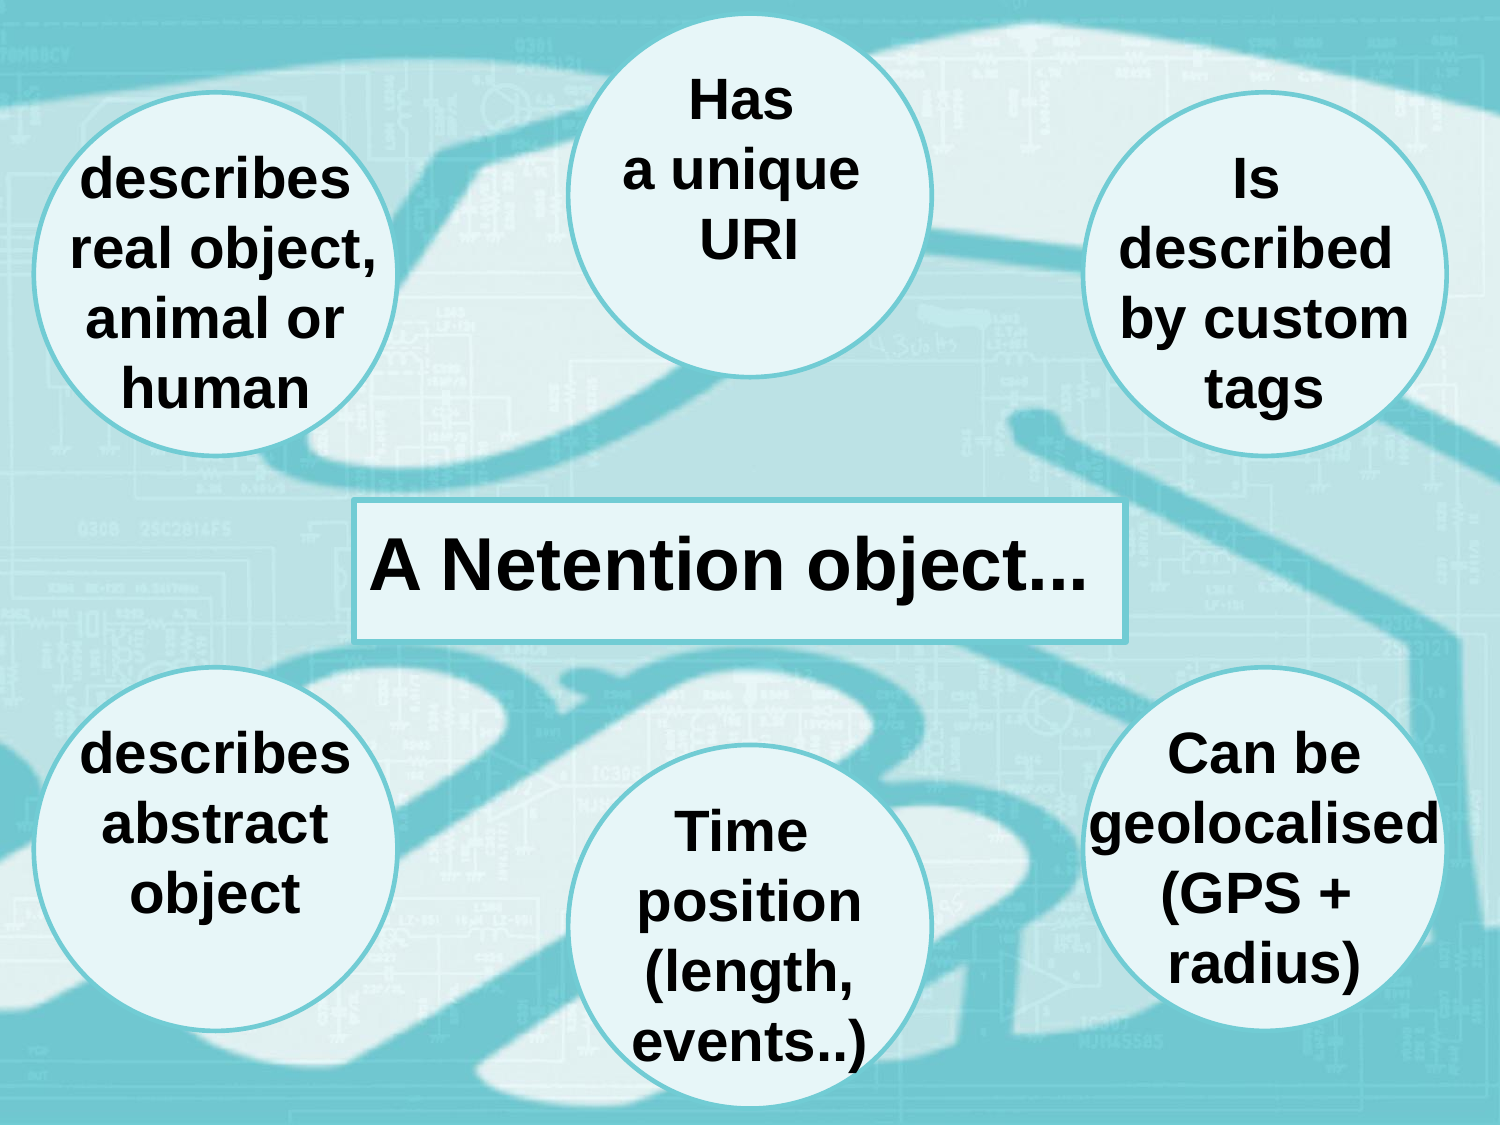

Has
a unique
URI
Has
a unique
URI
Has
a unique
URI
describes
 real object, animal or human
Is
described
by custom
tags
A Netention object...
describes abstract object
Can be geolocalised (GPS +
radius)
Time
position
(length, events..)